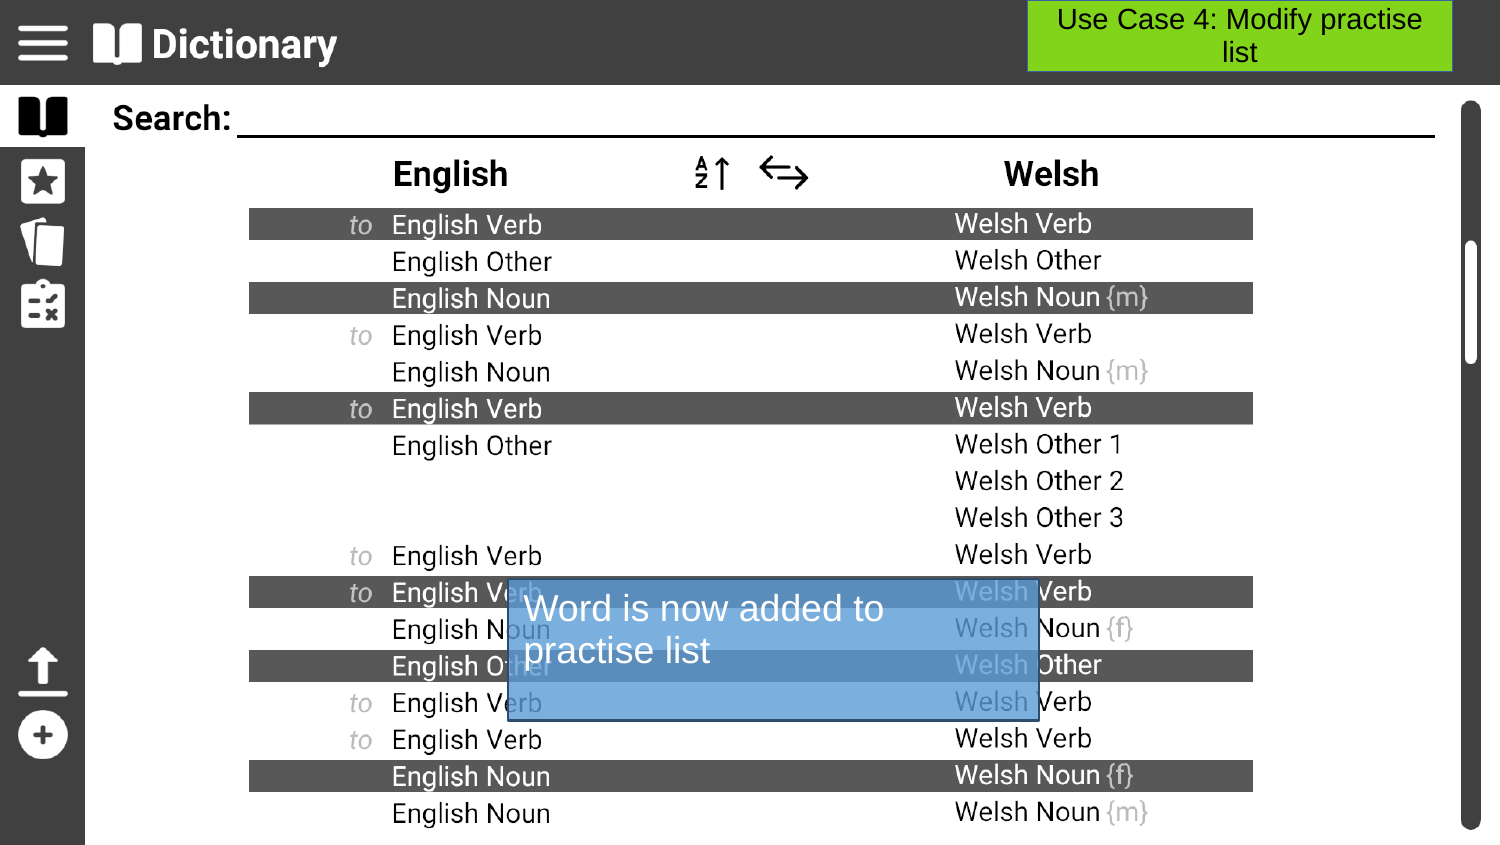

Use Case 4: Modify practise list
Word is now added to practise list